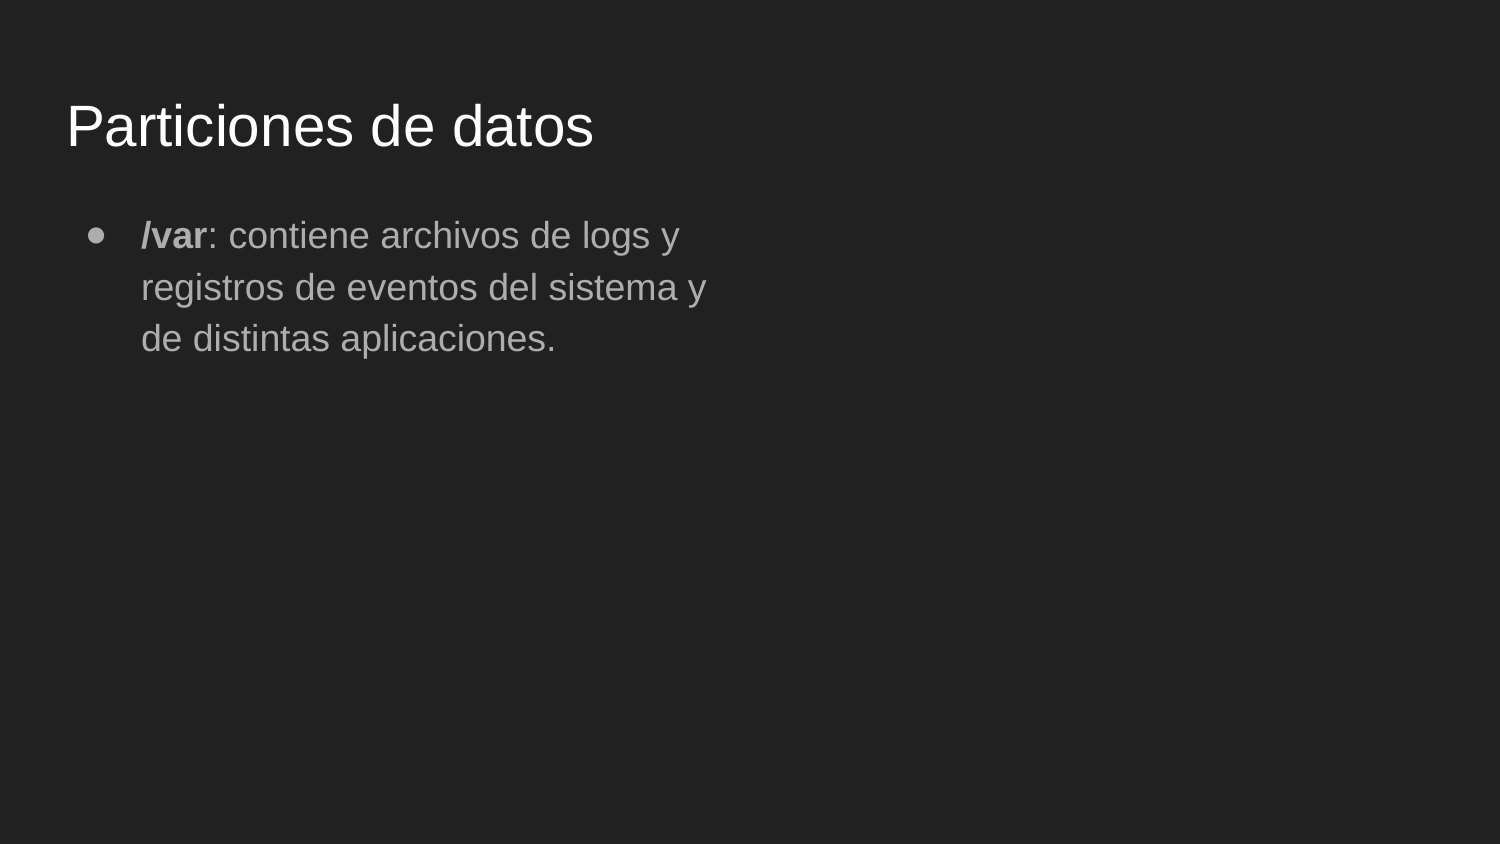

# Particiones de datos
/var: contiene archivos de logs y registros de eventos del sistema y de distintas aplicaciones.